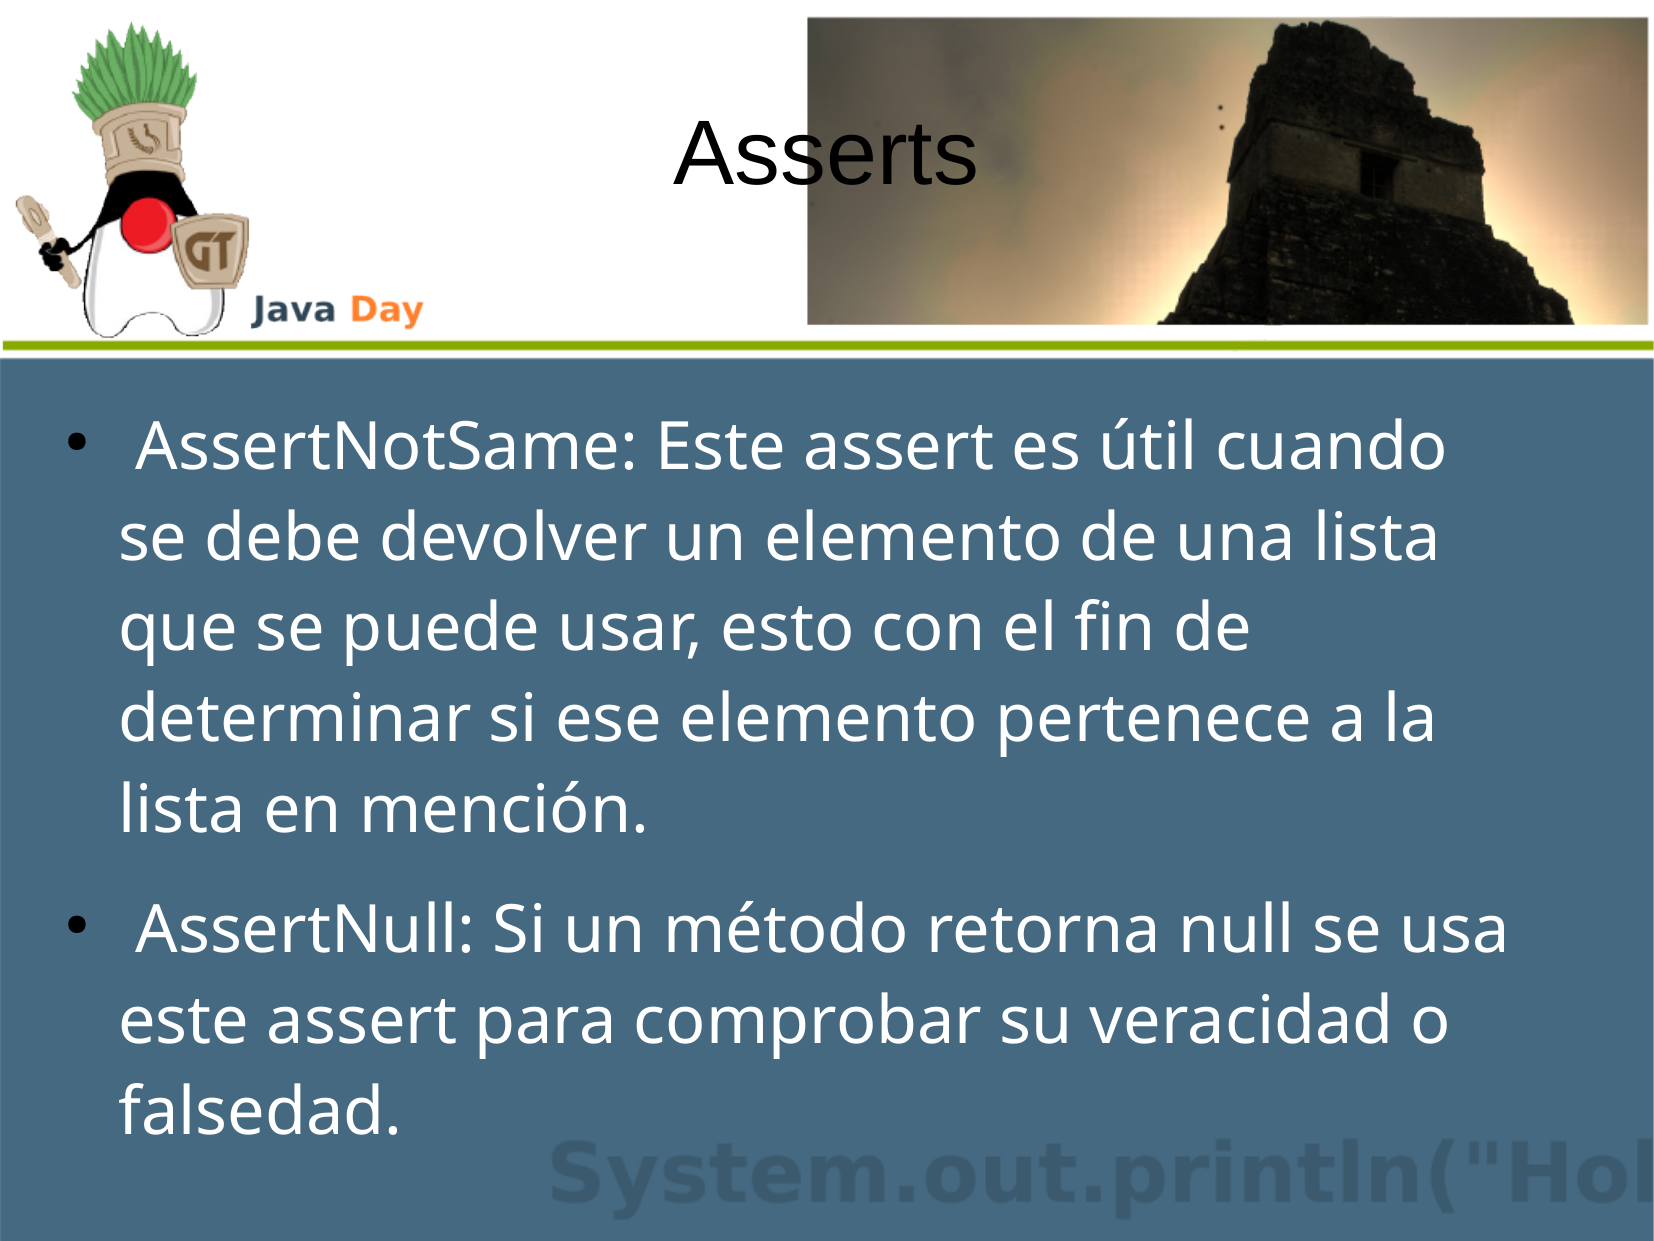

# Asserts
 AssertNotSame: Este assert es útil cuando se debe devolver un elemento de una lista que se puede usar, esto con el fin de determinar si ese elemento pertenece a la lista en mención.
 AssertNull: Si un método retorna null se usa este assert para comprobar su veracidad o falsedad.